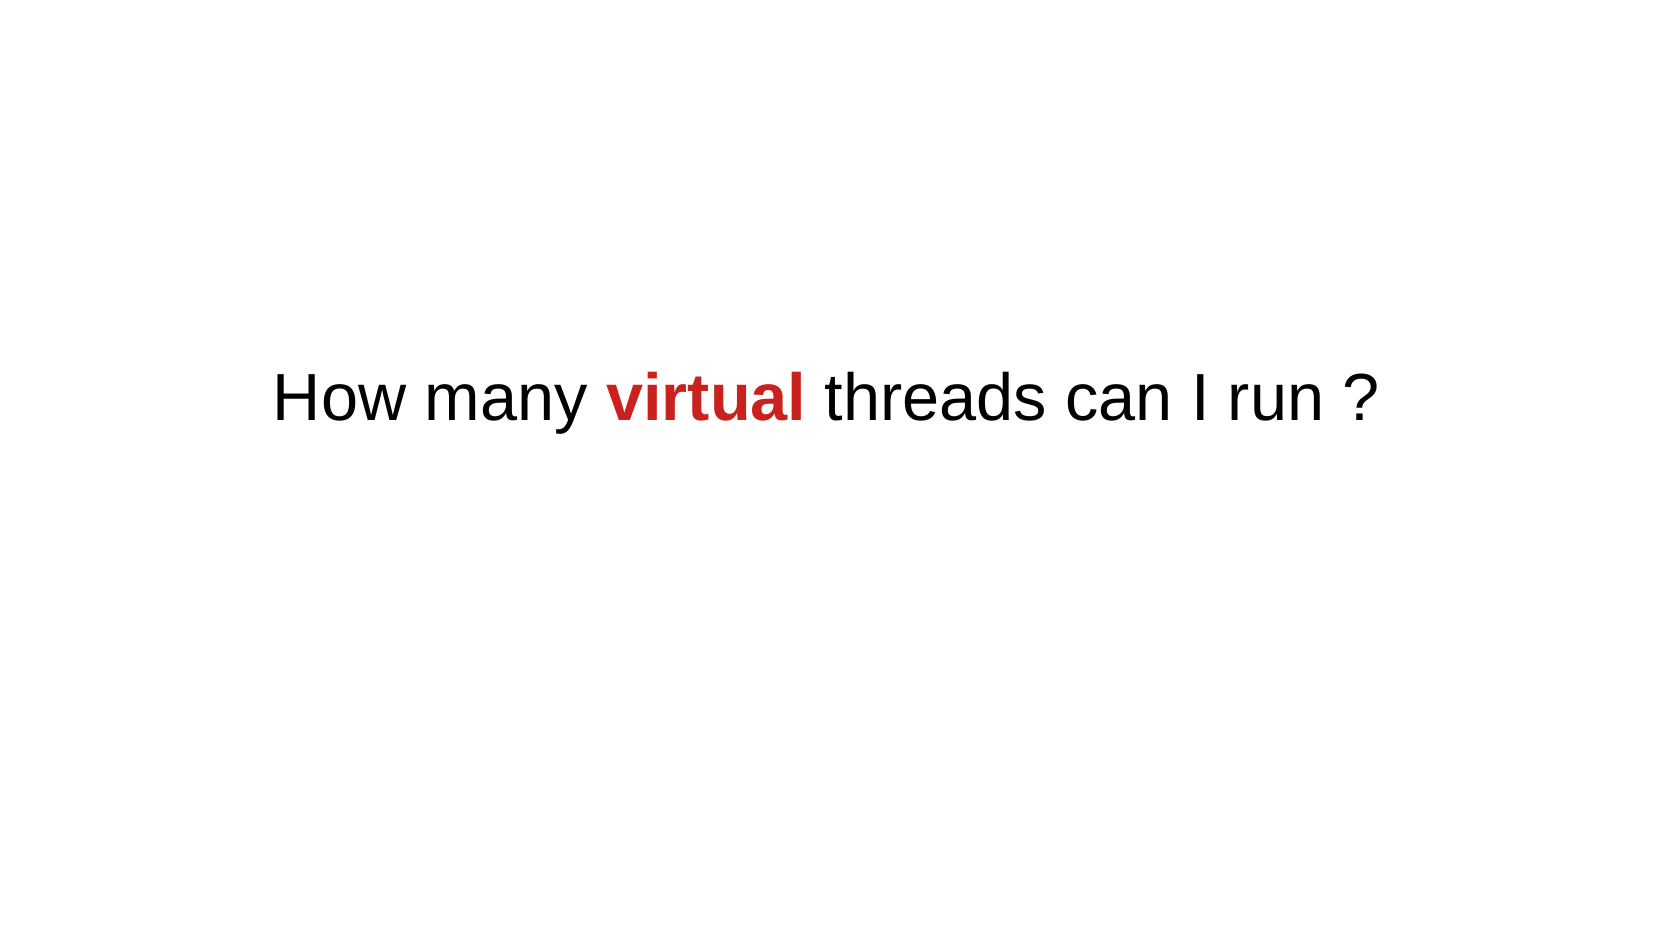

# How many virtual threads can I run ?